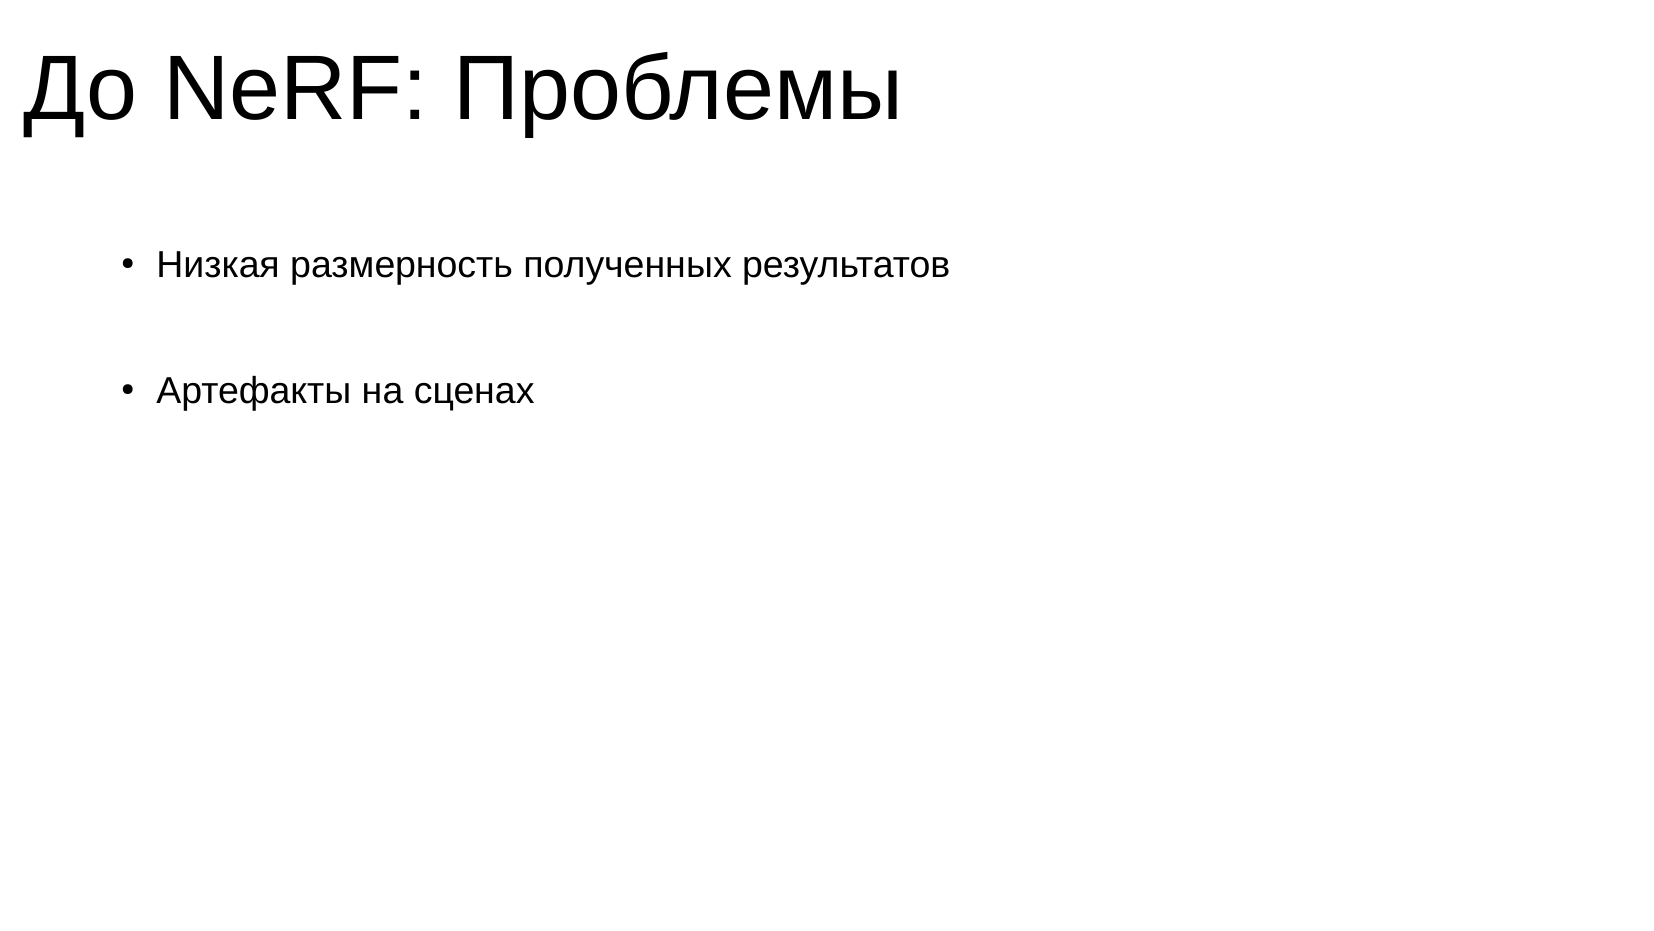

# До NeRF: Проблемы
Низкая размерность полученных результатов
Артефакты на сценах